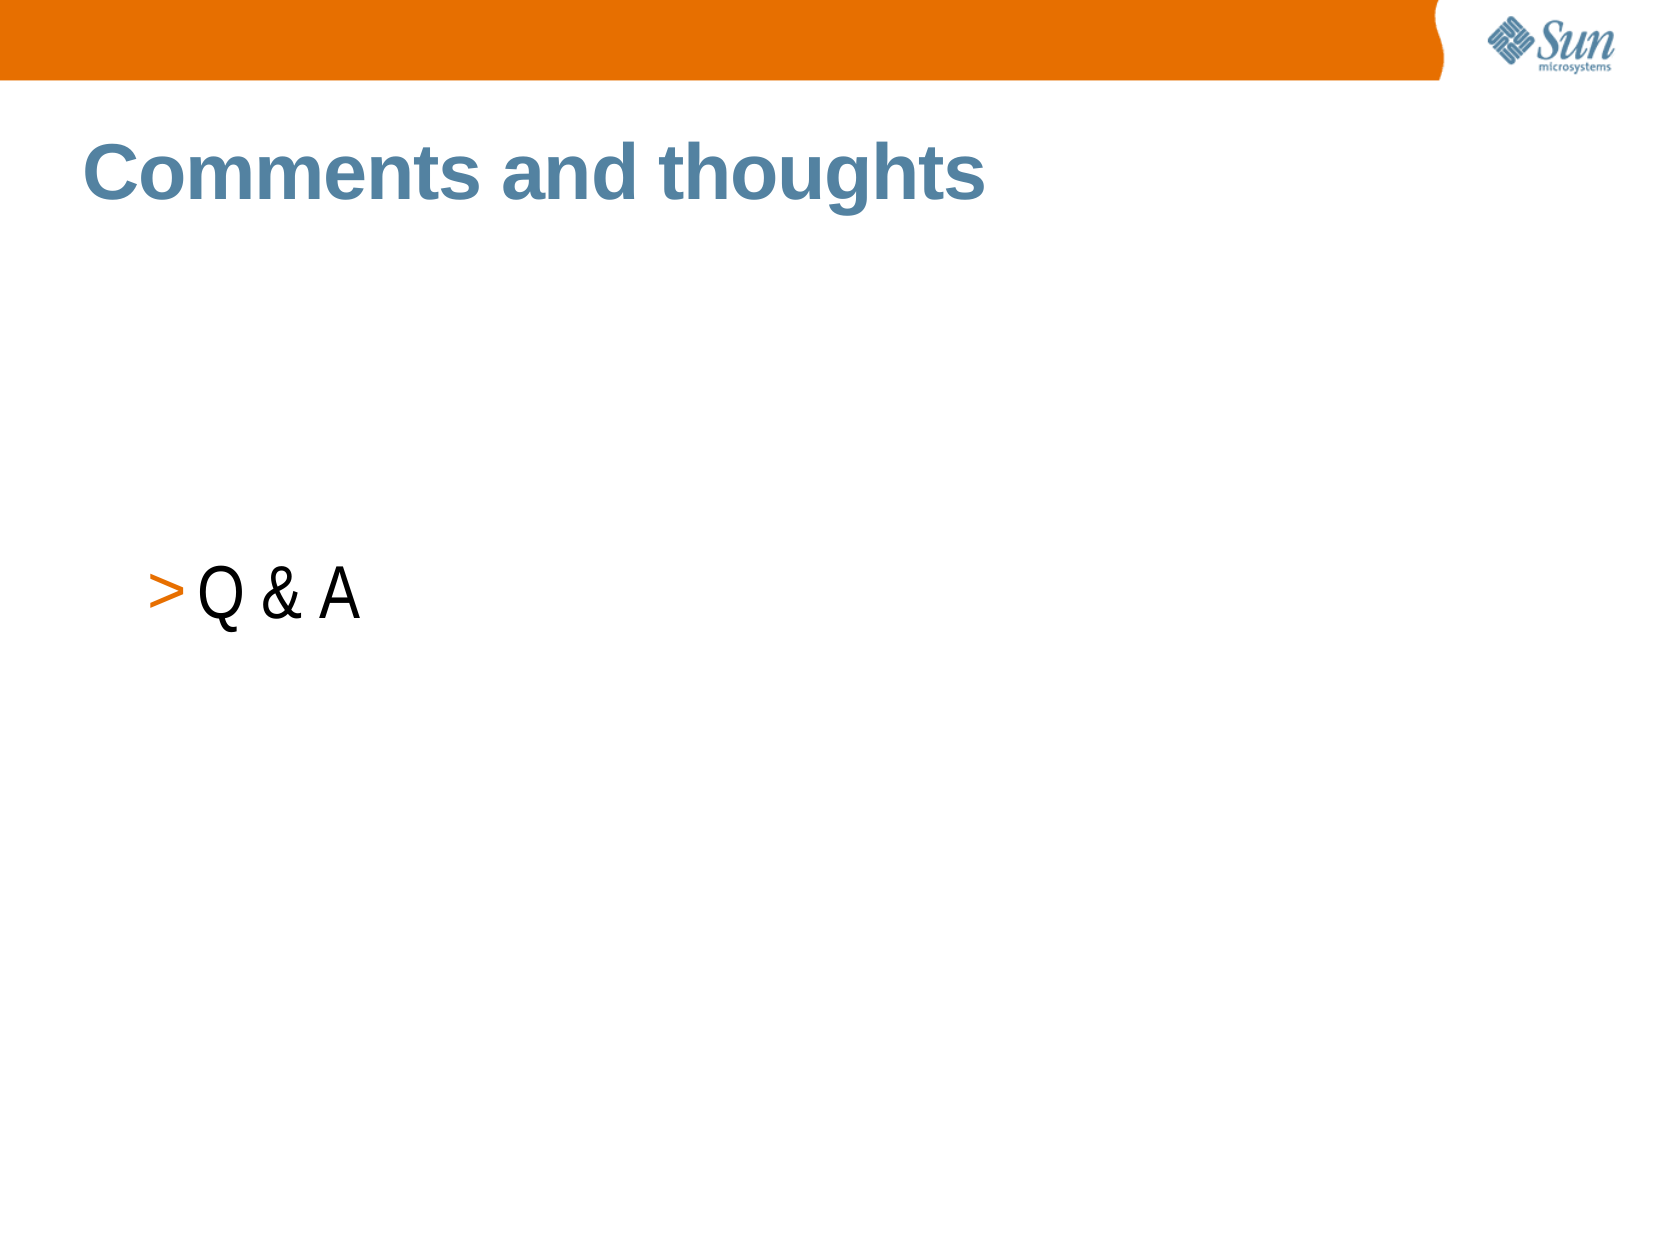

# Comments and thoughts
Q & A